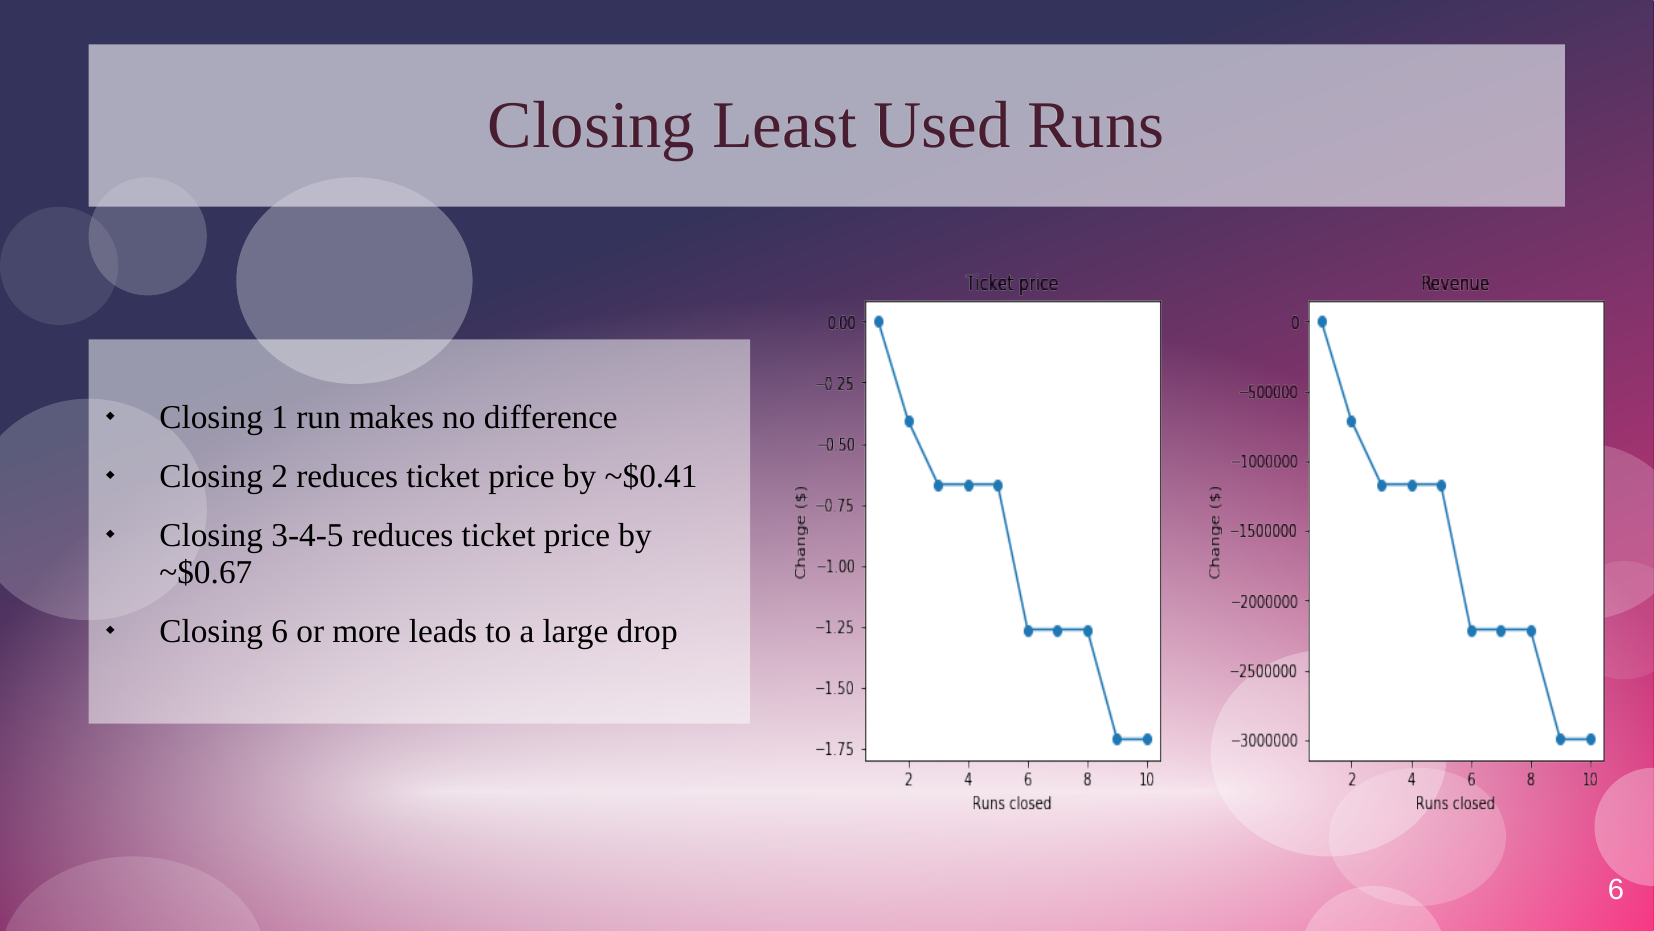

# Closing Least Used Runs
Closing 1 run makes no difference
Closing 2 reduces ticket price by ~$0.41
Closing 3-4-5 reduces ticket price by ~$0.67
Closing 6 or more leads to a large drop